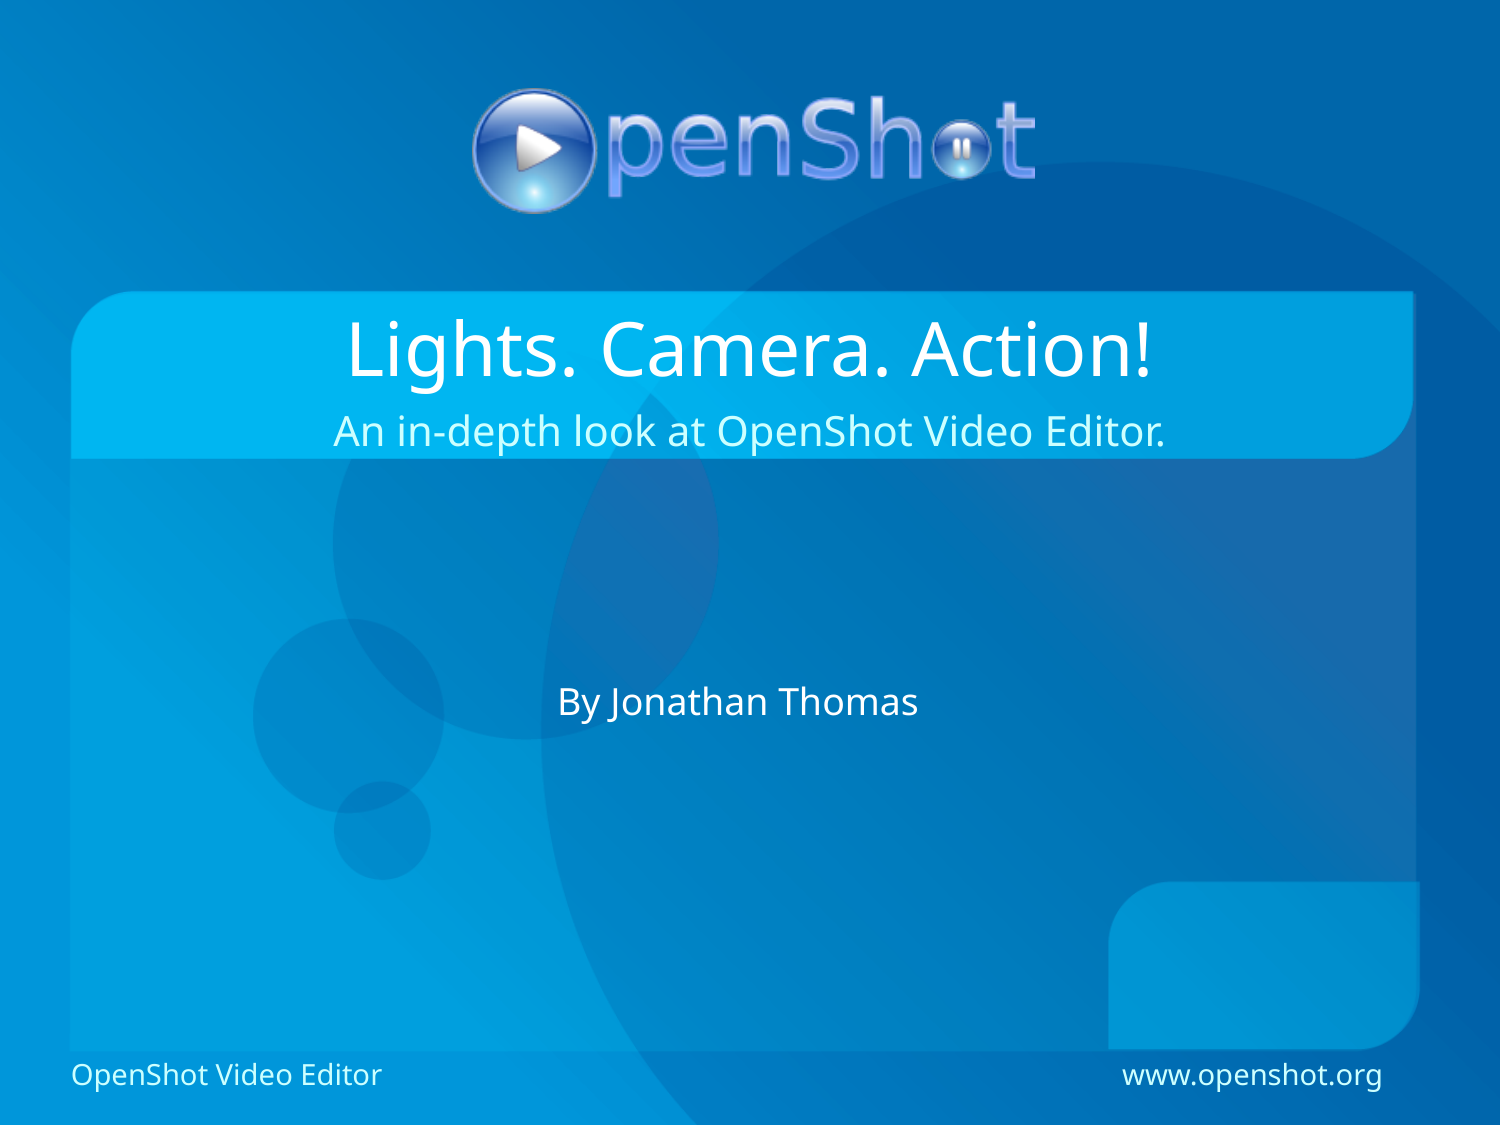

Lights. Camera. Action!
# An in-depth look at OpenShot Video Editor.
By Jonathan Thomas